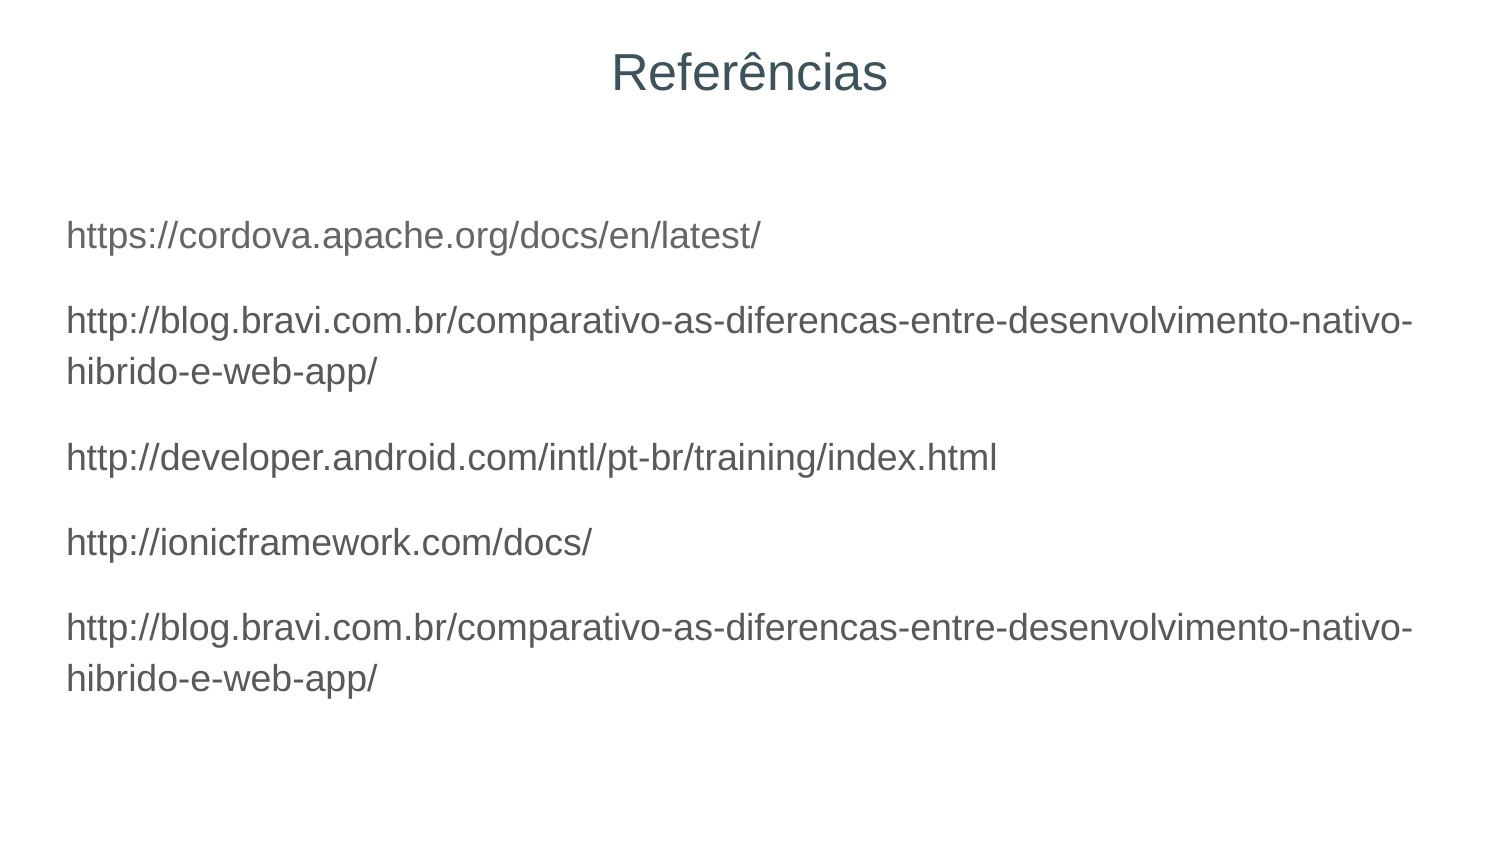

Referências
# https://cordova.apache.org/docs/en/latest/
http://blog.bravi.com.br/comparativo-as-diferencas-entre-desenvolvimento-nativo-hibrido-e-web-app/
http://developer.android.com/intl/pt-br/training/index.html
http://ionicframework.com/docs/
http://blog.bravi.com.br/comparativo-as-diferencas-entre-desenvolvimento-nativo-hibrido-e-web-app/